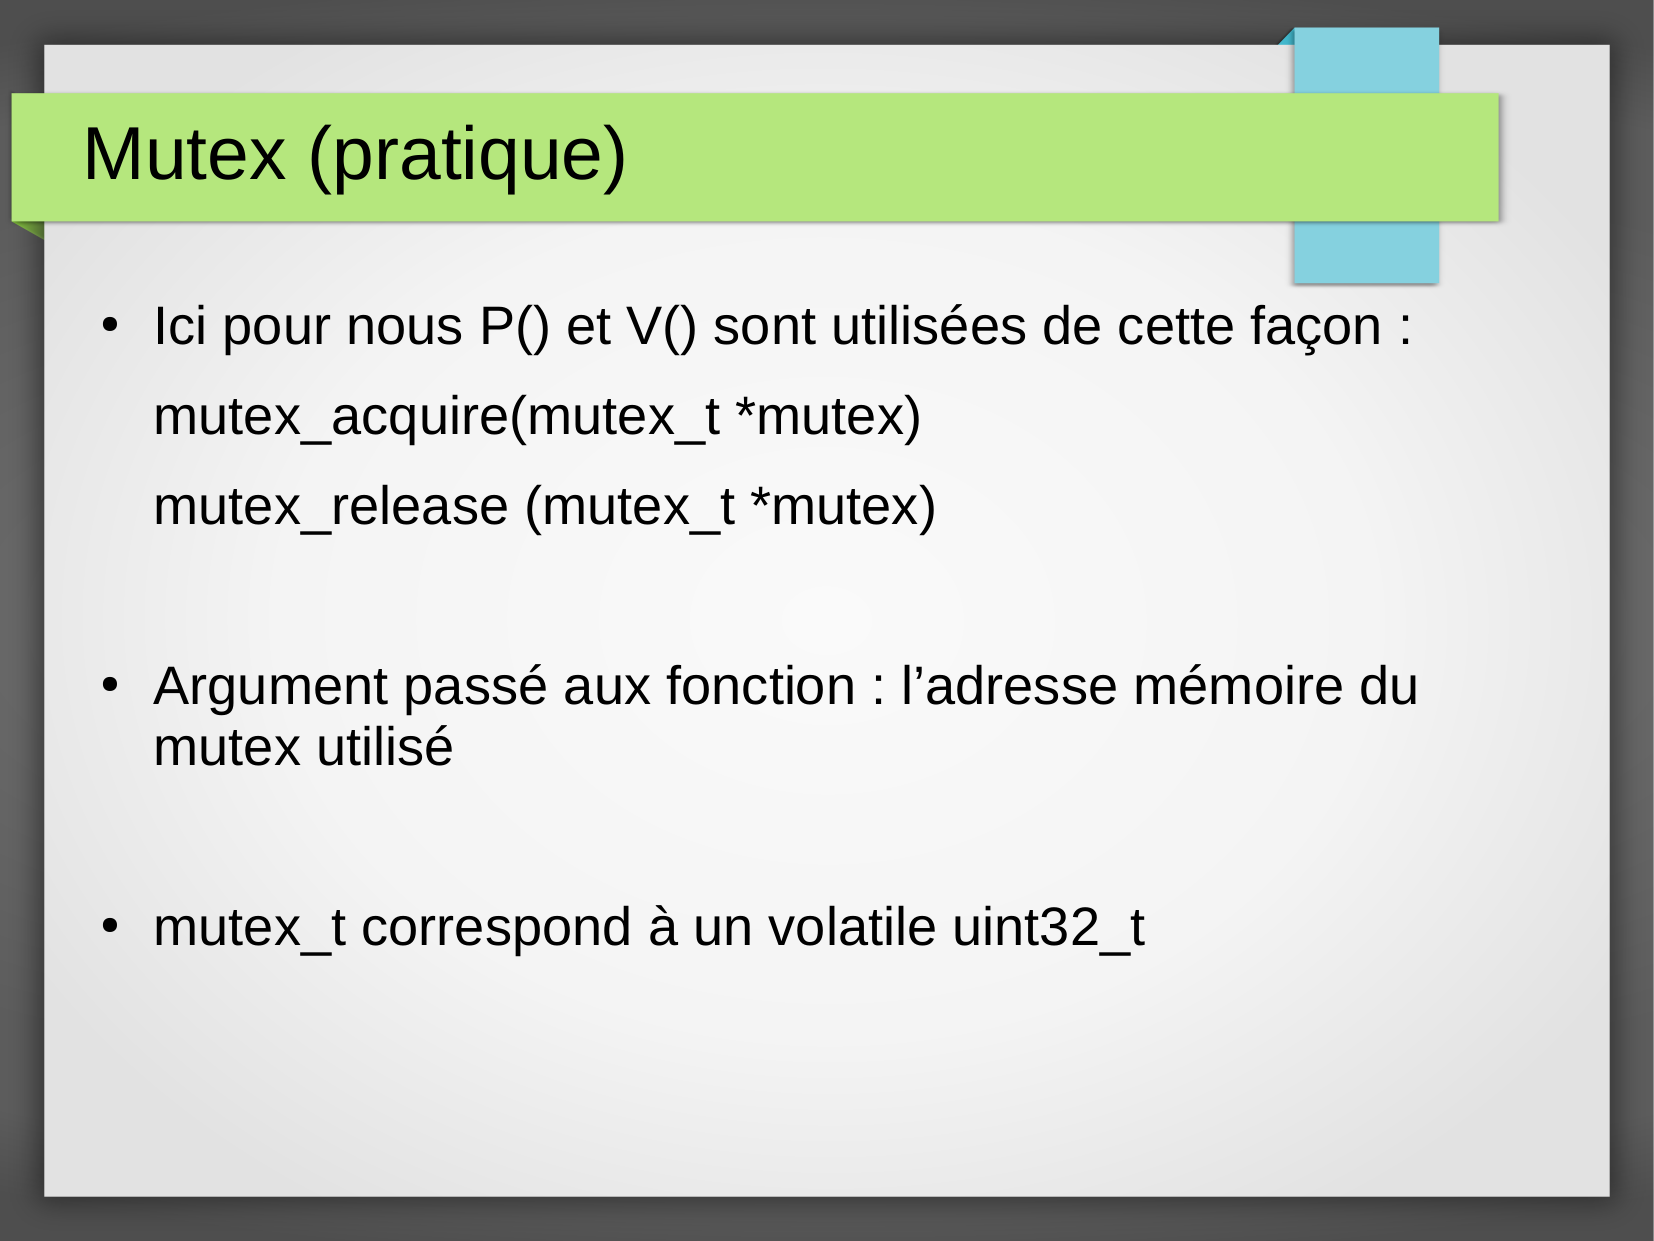

# Mutex (pratique)
Ici pour nous P() et V() sont utilisées de cette façon :
mutex_acquire(mutex_t *mutex)
mutex_release (mutex_t *mutex)
Argument passé aux fonction : l’adresse mémoire du mutex utilisé
mutex_t correspond à un volatile uint32_t